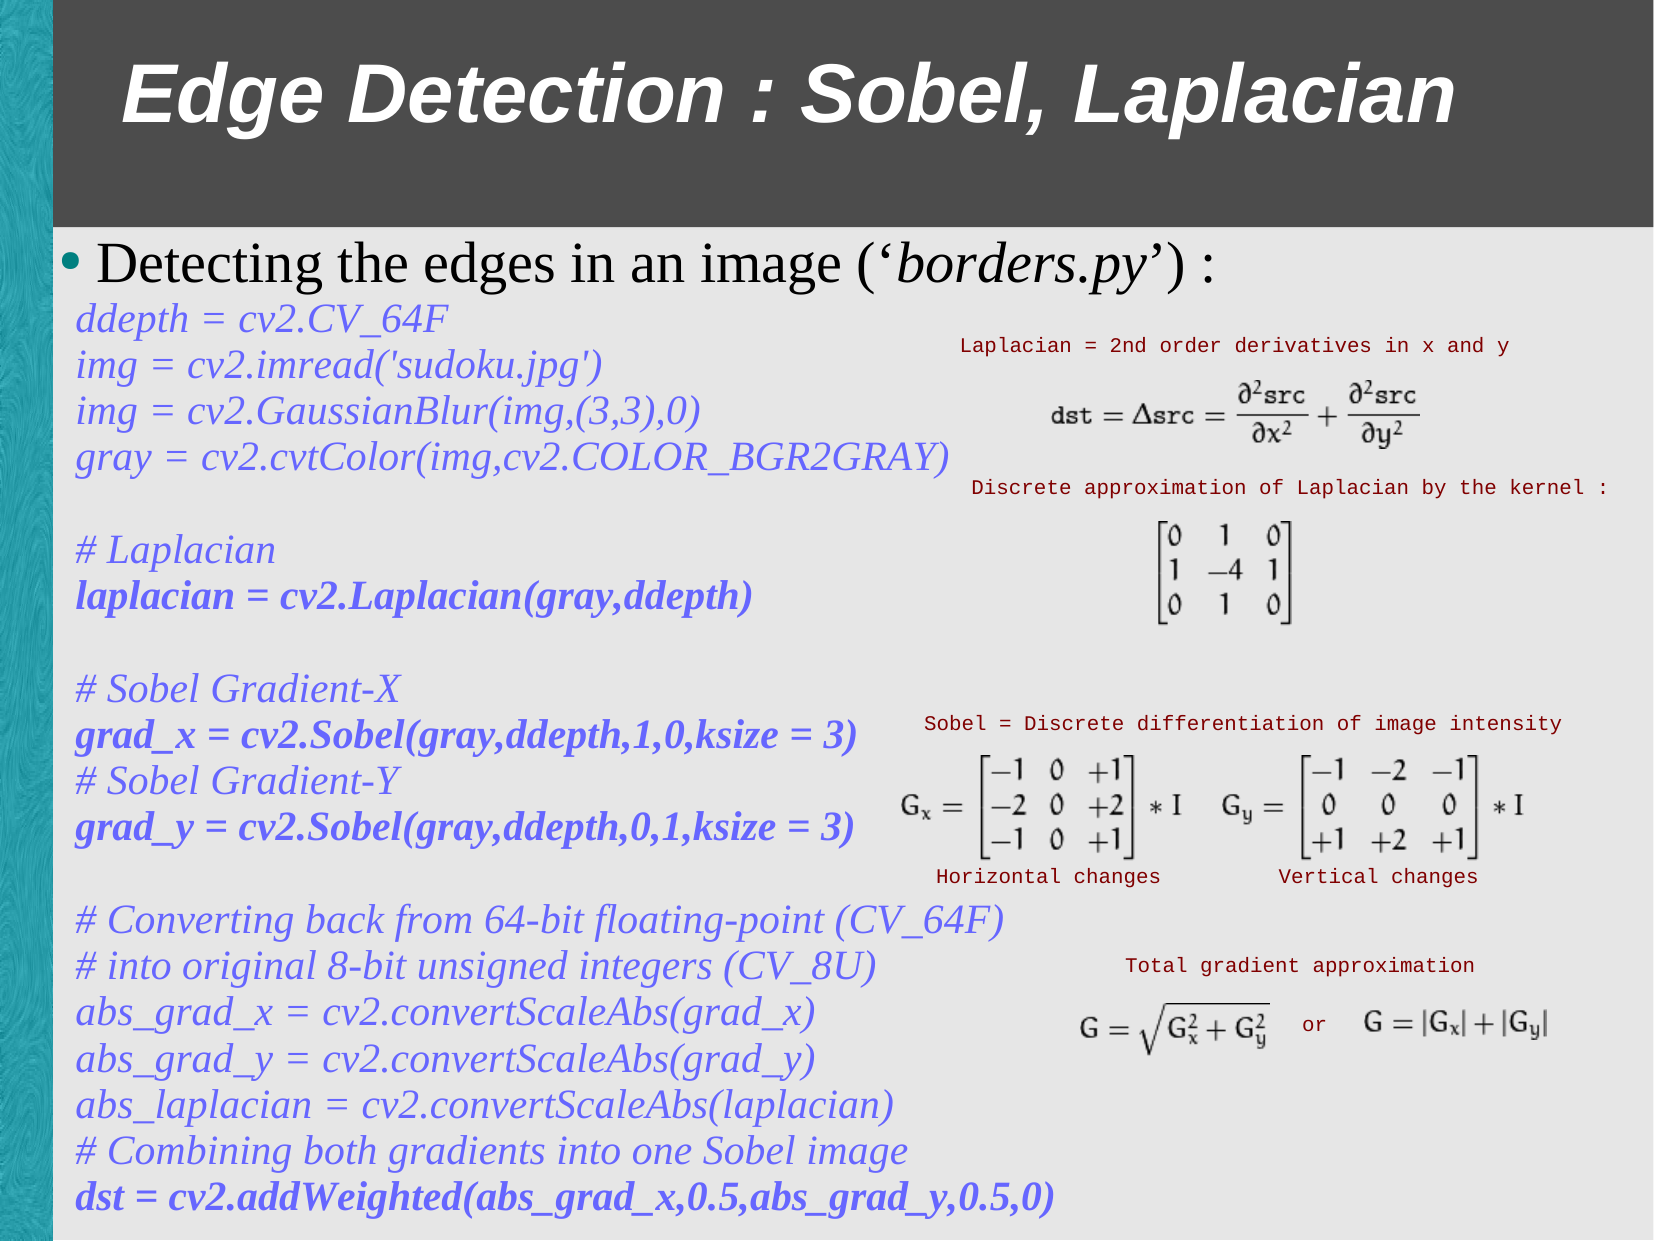

# Edge Detection : Sobel, Laplacian
 Detecting the edges in an image (‘borders.py’) :
ddepth = cv2.CV_64F
img = cv2.imread('sudoku.jpg')
img = cv2.GaussianBlur(img,(3,3),0)
gray = cv2.cvtColor(img,cv2.COLOR_BGR2GRAY)
# Laplacian
laplacian = cv2.Laplacian(gray,ddepth)
# Sobel Gradient-X
grad_x = cv2.Sobel(gray,ddepth,1,0,ksize = 3)
# Sobel Gradient-Y
grad_y = cv2.Sobel(gray,ddepth,0,1,ksize = 3)
# Converting back from 64-bit floating-point (CV_64F)
# into original 8-bit unsigned integers (CV_8U)
abs_grad_x = cv2.convertScaleAbs(grad_x)
abs_grad_y = cv2.convertScaleAbs(grad_y)
abs_laplacian = cv2.convertScaleAbs(laplacian)
# Combining both gradients into one Sobel image
dst = cv2.addWeighted(abs_grad_x,0.5,abs_grad_y,0.5,0)
Laplacian = 2nd order derivatives in x and y
Discrete approximation of Laplacian by the kernel :
Sobel = Discrete differentiation of image intensity
Horizontal changes
Vertical changes
Total gradient approximation
or